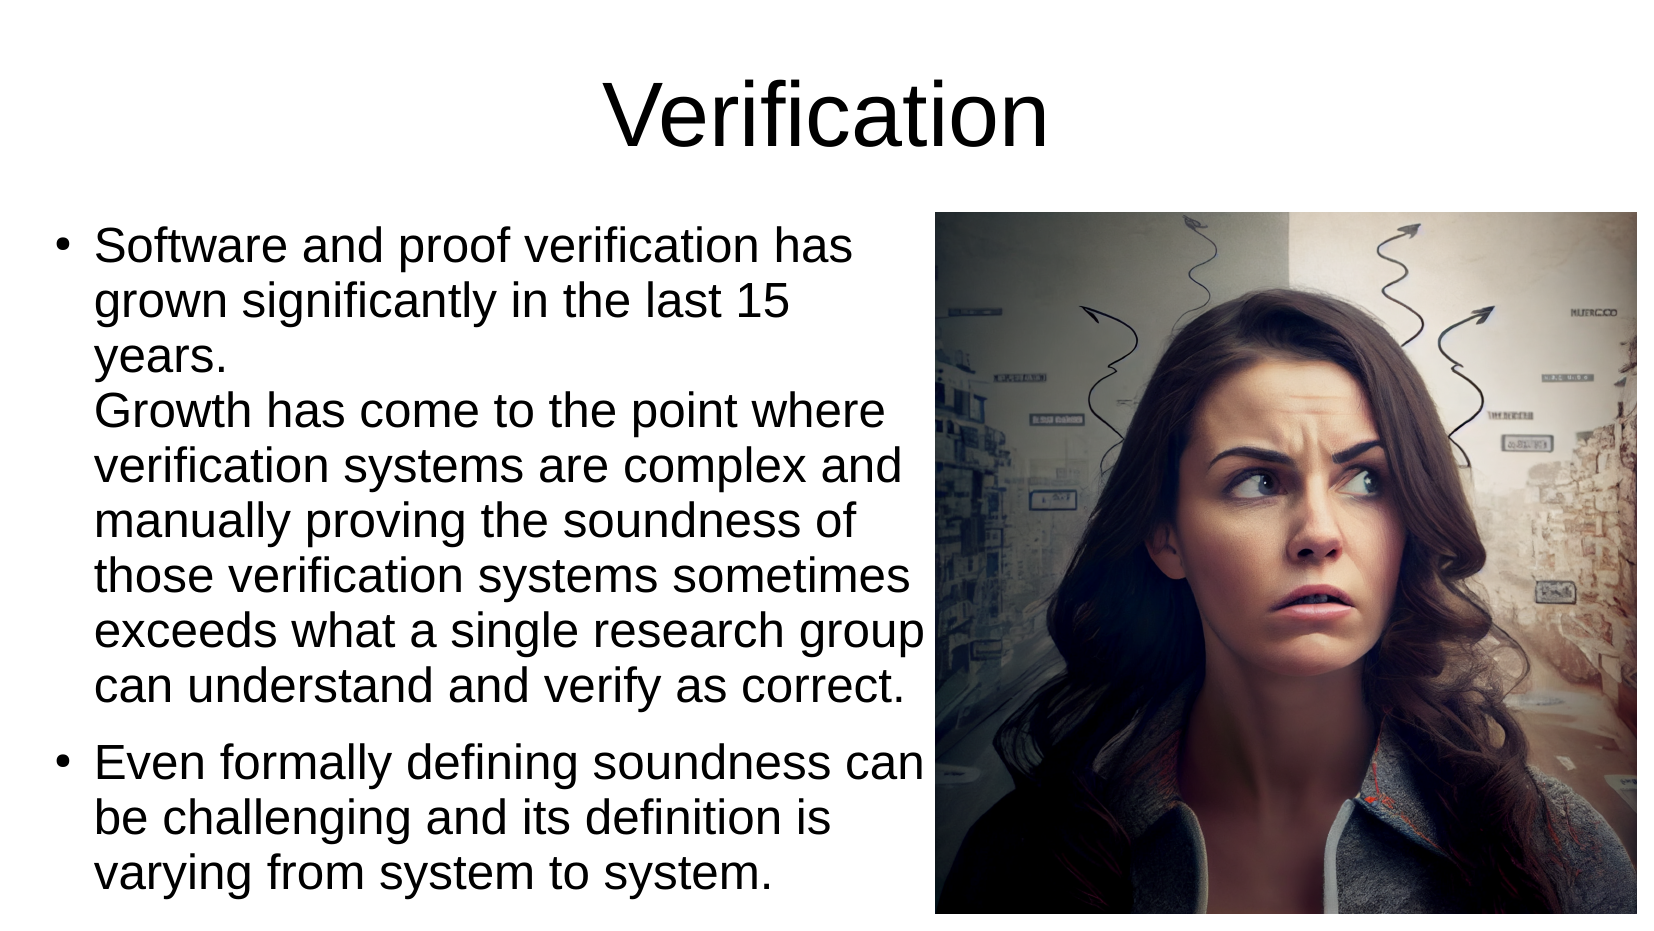

# Verification
Software and proof verification has grown significantly in the last 15 years.
Growth has come to the point where verification systems are complex and manually proving the soundness of those verification systems sometimes exceeds what a single research group can understand and verify as correct.
Even formally defining soundness can be challenging and its definition is varying from system to system.